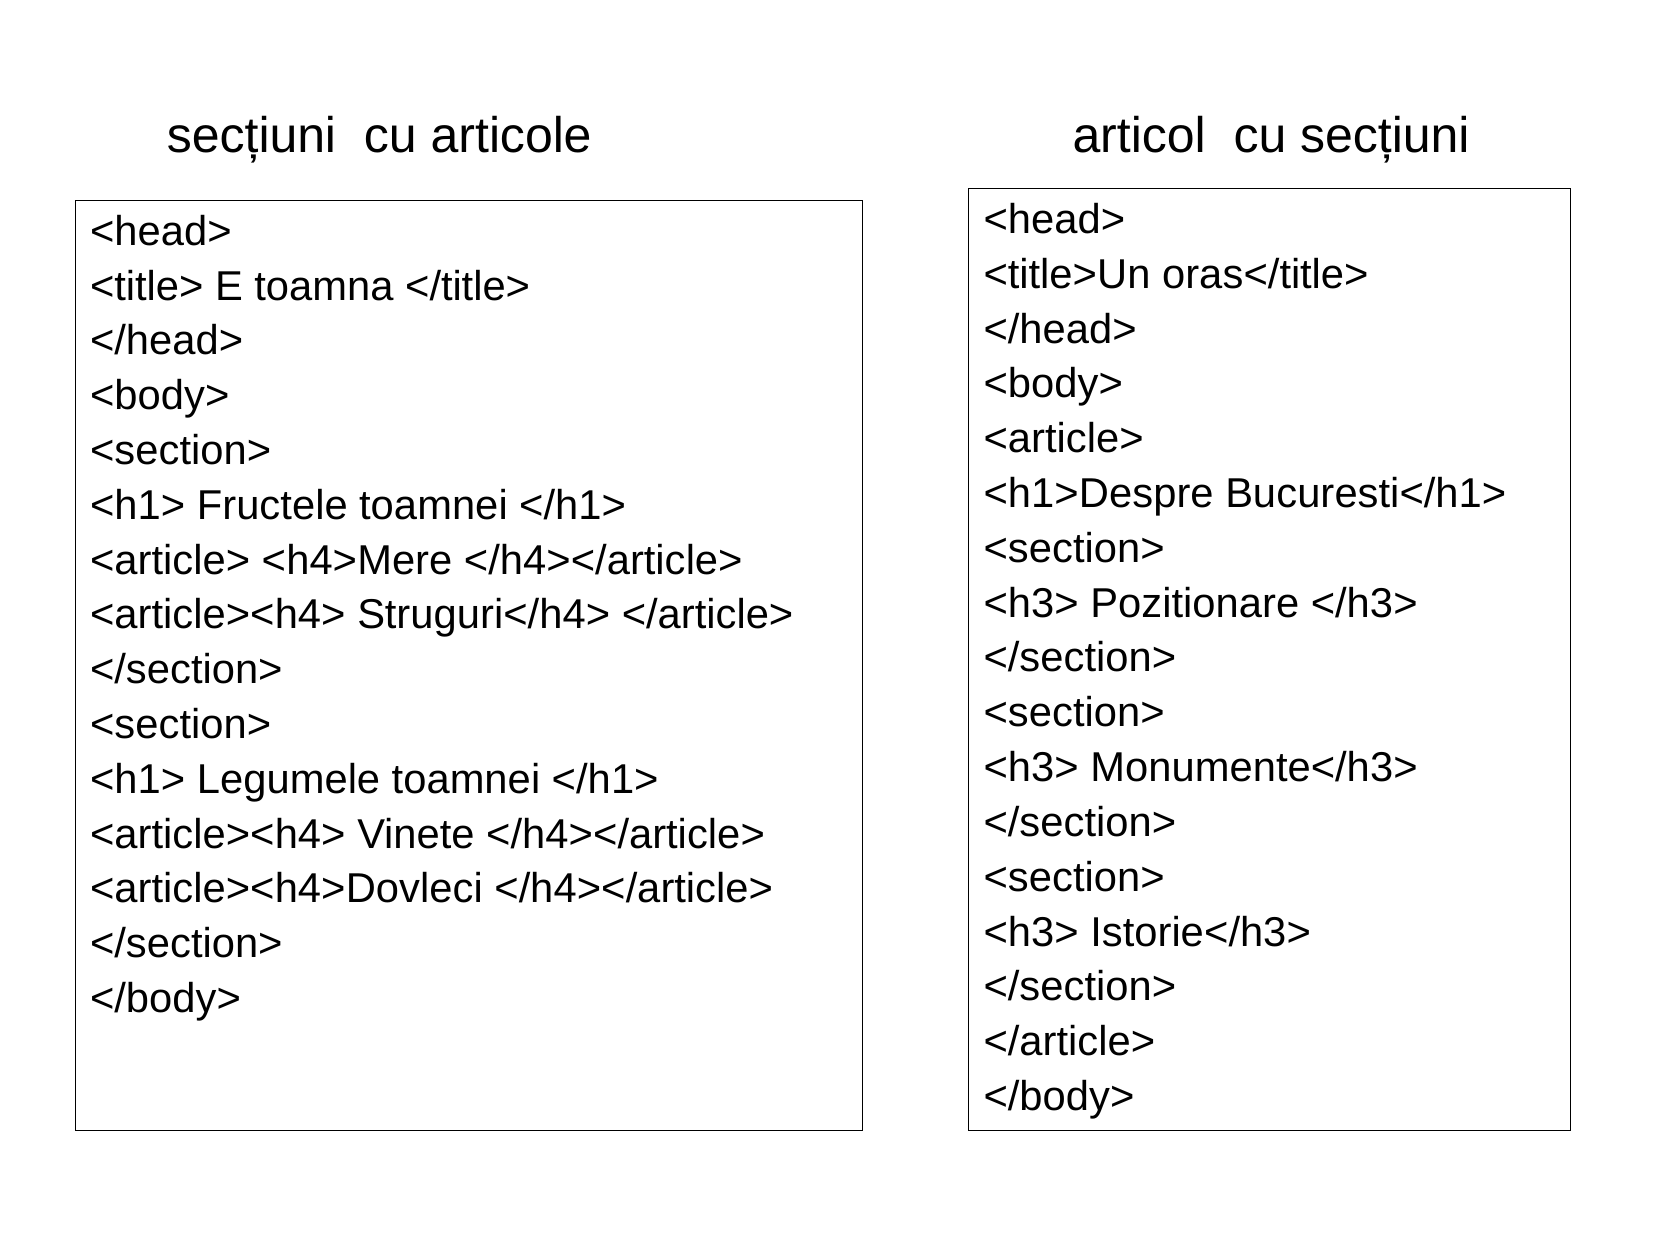

secțiuni cu articole
articol cu secțiuni
<head>
<title>Un oras</title>
</head>
<body>
<article>
<h1>Despre Bucuresti</h1>
<section>
<h3> Pozitionare </h3>
</section>
<section>
<h3> Monumente</h3>
</section>
<section>
<h3> Istorie</h3>
</section>
</article>
</body>
# <head>
<title> E toamna </title>
</head>
<body>
<section>
<h1> Fructele toamnei </h1>
<article> <h4>Mere </h4></article>
<article><h4> Struguri</h4> </article>
</section>
<section>
<h1> Legumele toamnei </h1>
<article><h4> Vinete </h4></article>
<article><h4>Dovleci </h4></article>
</section>
</body>